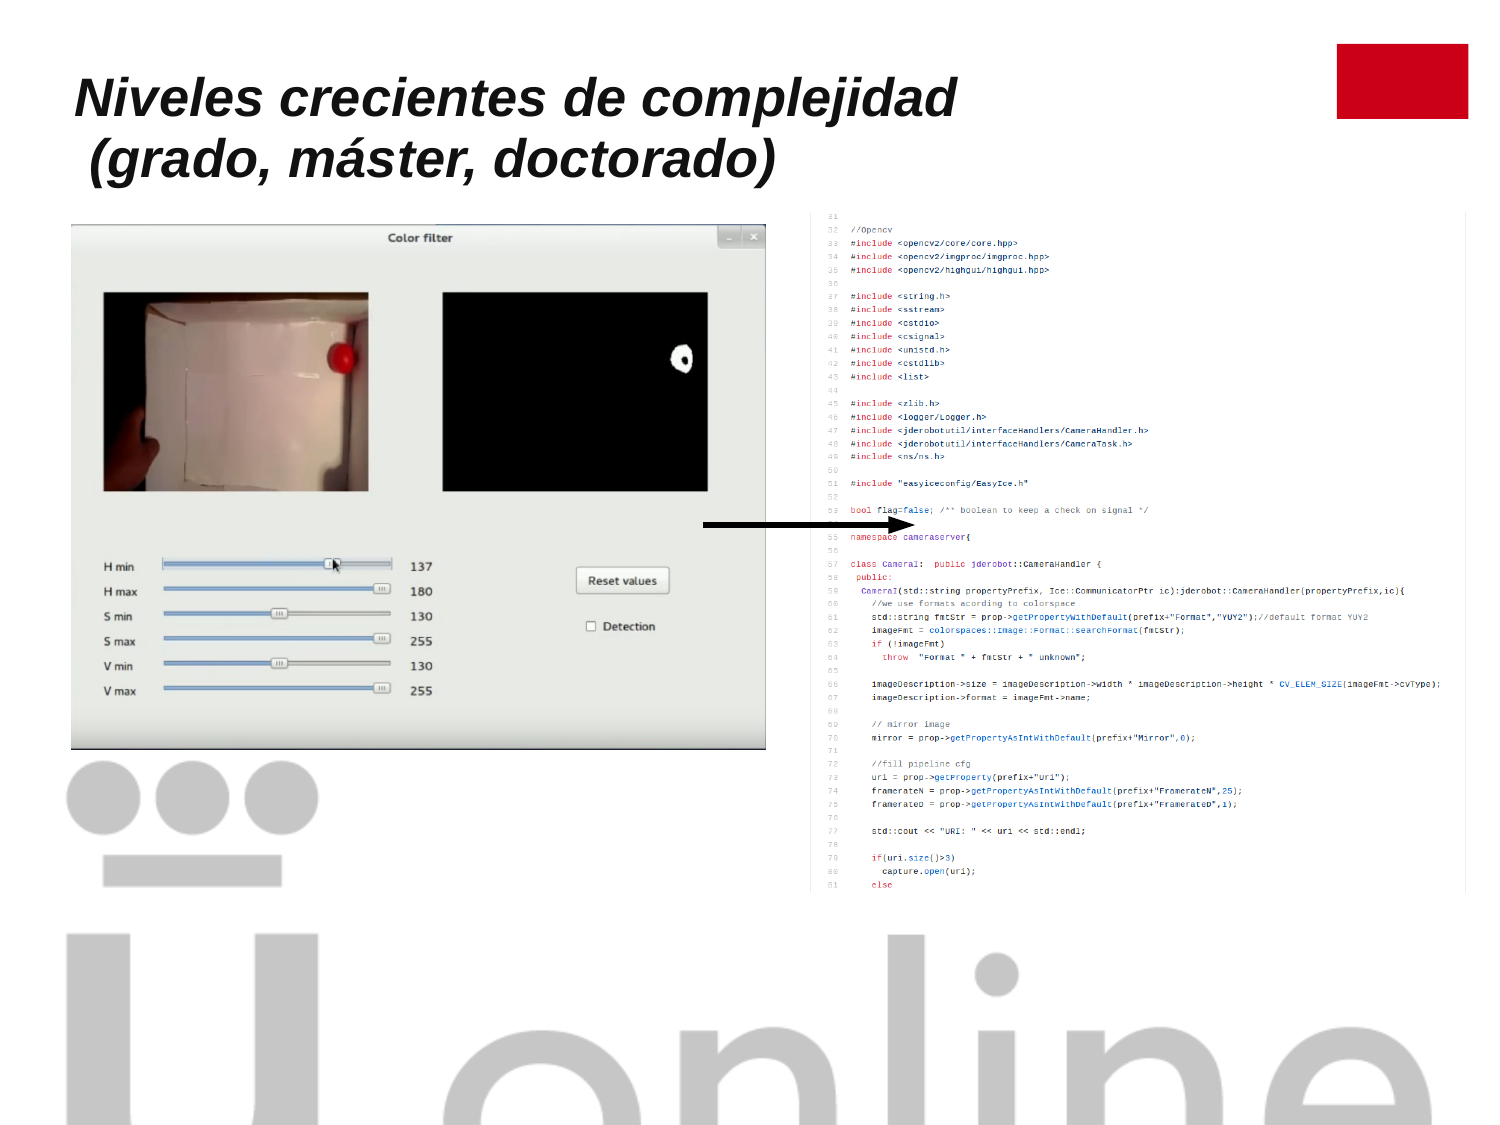

Niveles crecientes de complejidad
 (grado, máster, doctorado)